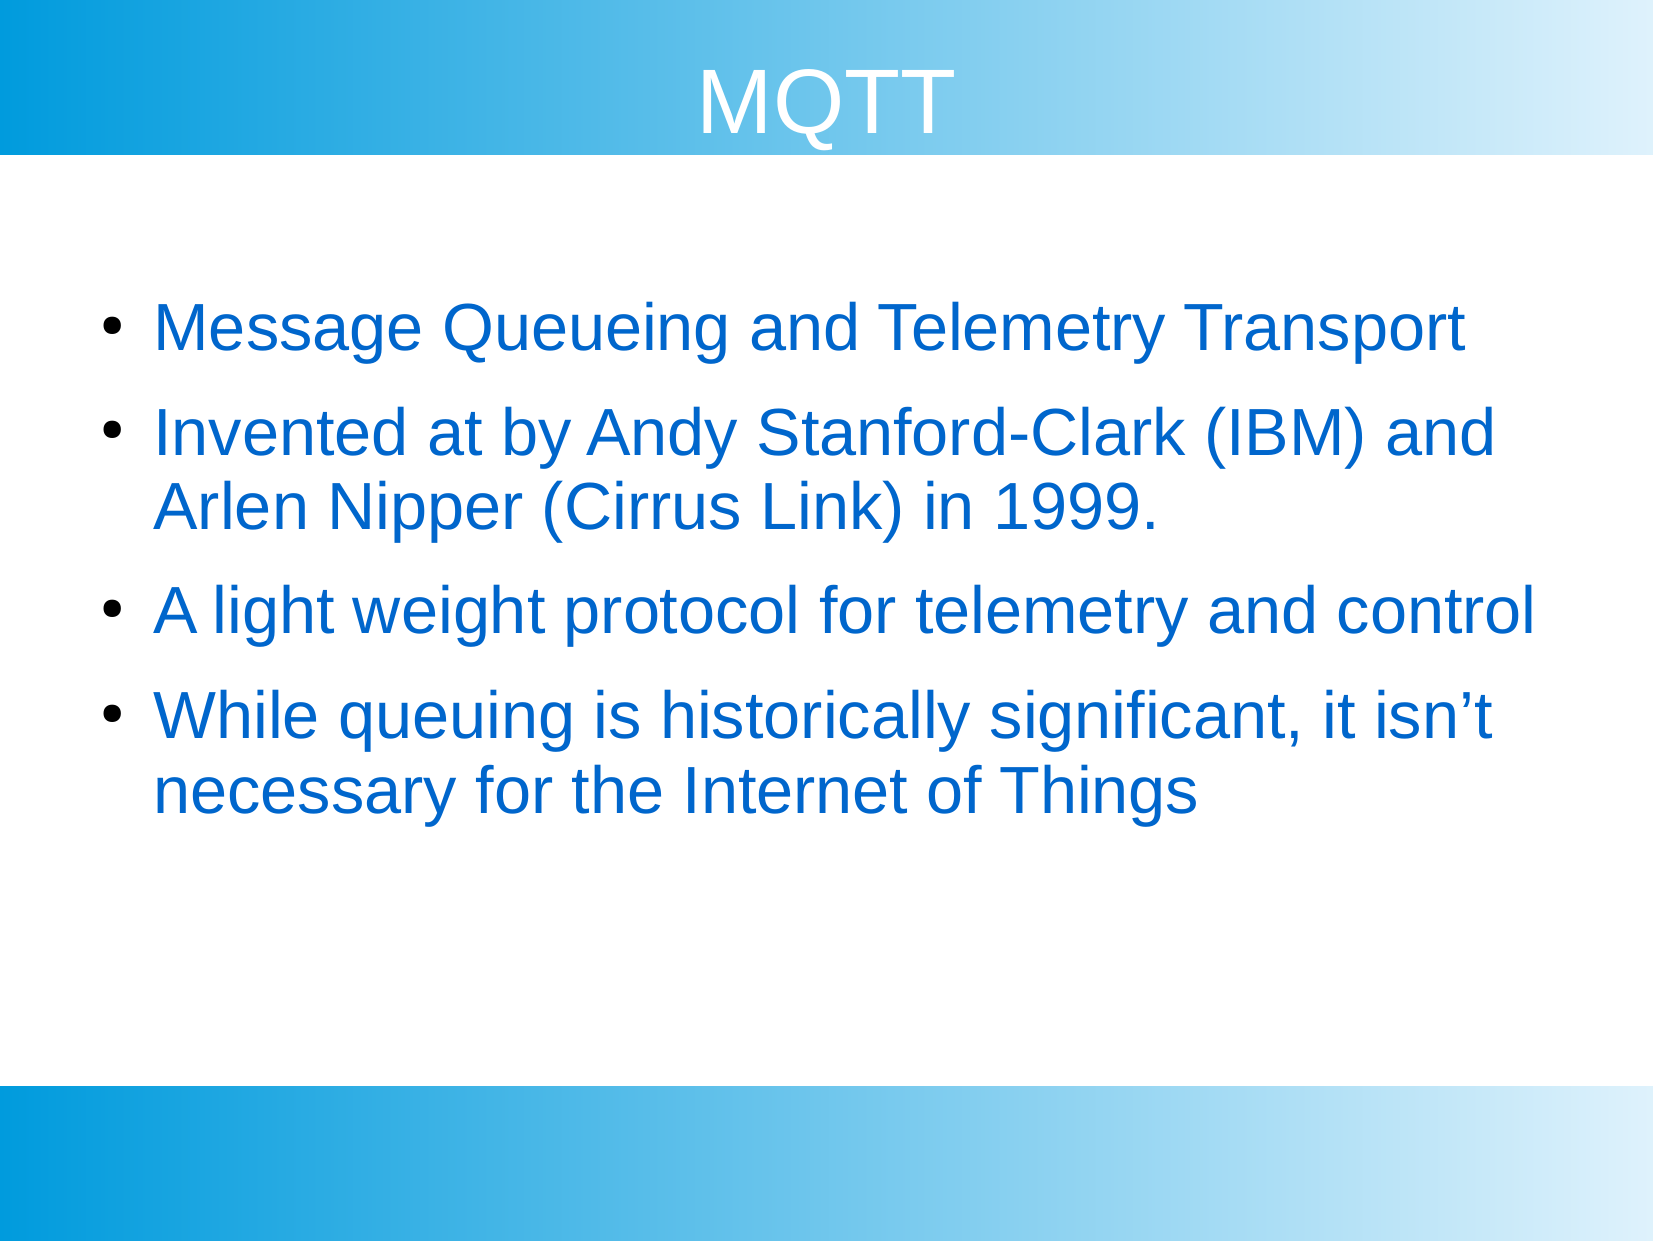

# MQTT
Message Queueing and Telemetry Transport
Invented at by Andy Stanford-Clark (IBM) and Arlen Nipper (Cirrus Link) in 1999.
A light weight protocol for telemetry and control
While queuing is historically significant, it isn’t necessary for the Internet of Things